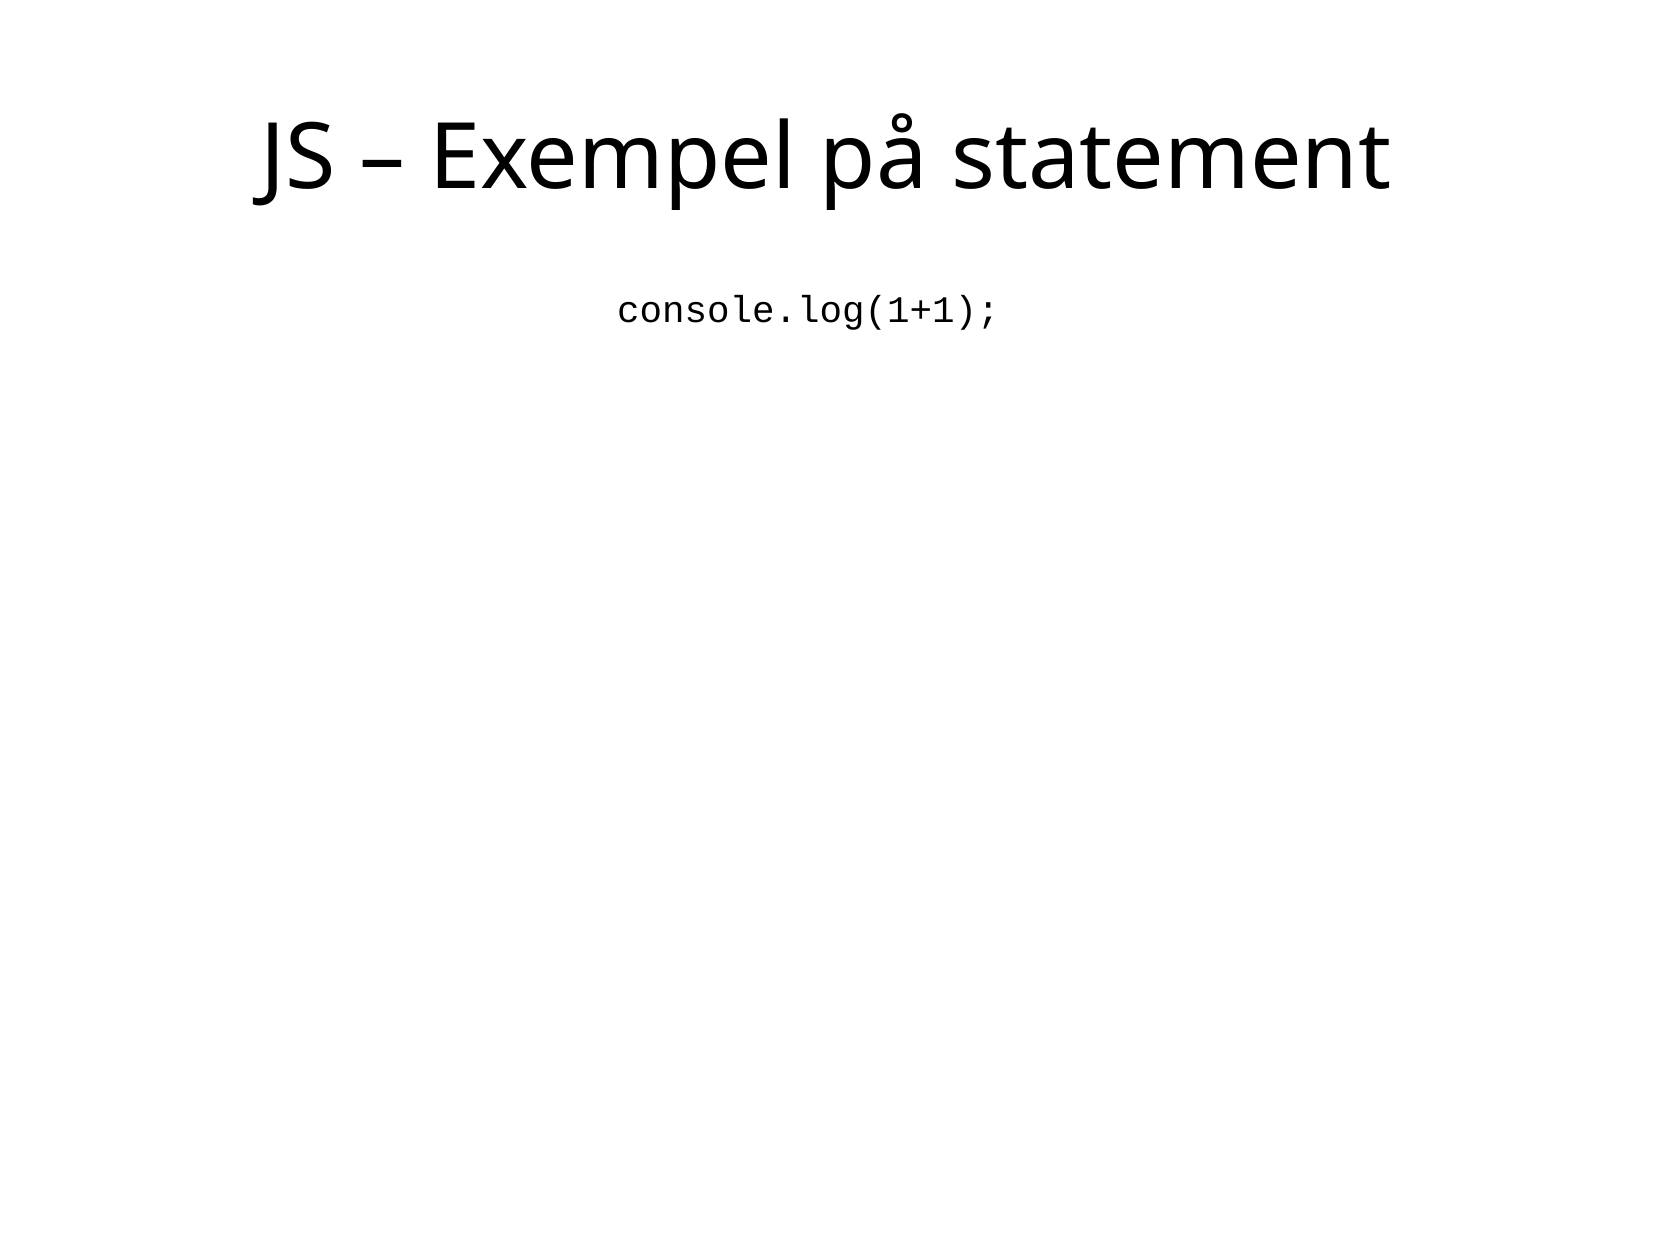

# JS – Exempel på statement
console.log(1+1);